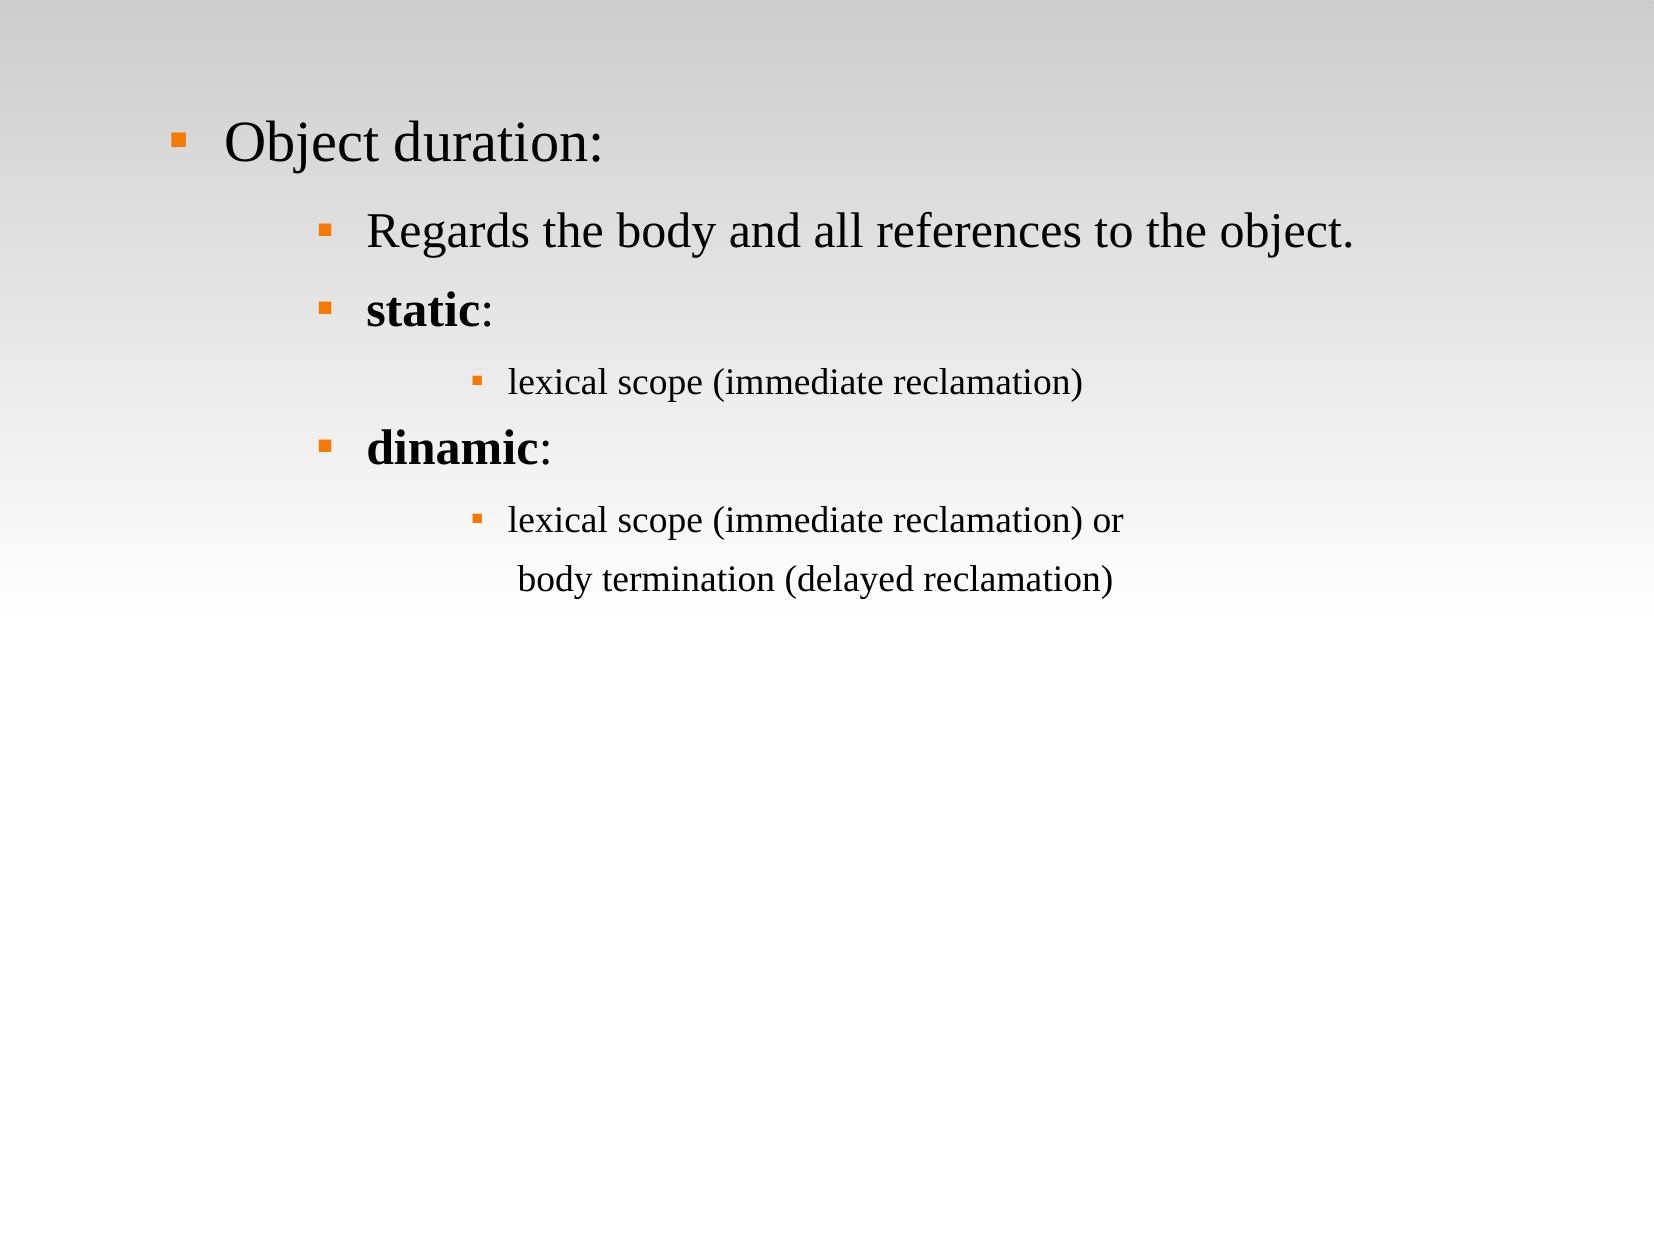

# Object duration:
Regards the body and all references to the object.
static:
lexical scope (immediate reclamation)
dinamic:
lexical scope (immediate reclamation) or
 body termination (delayed reclamation)